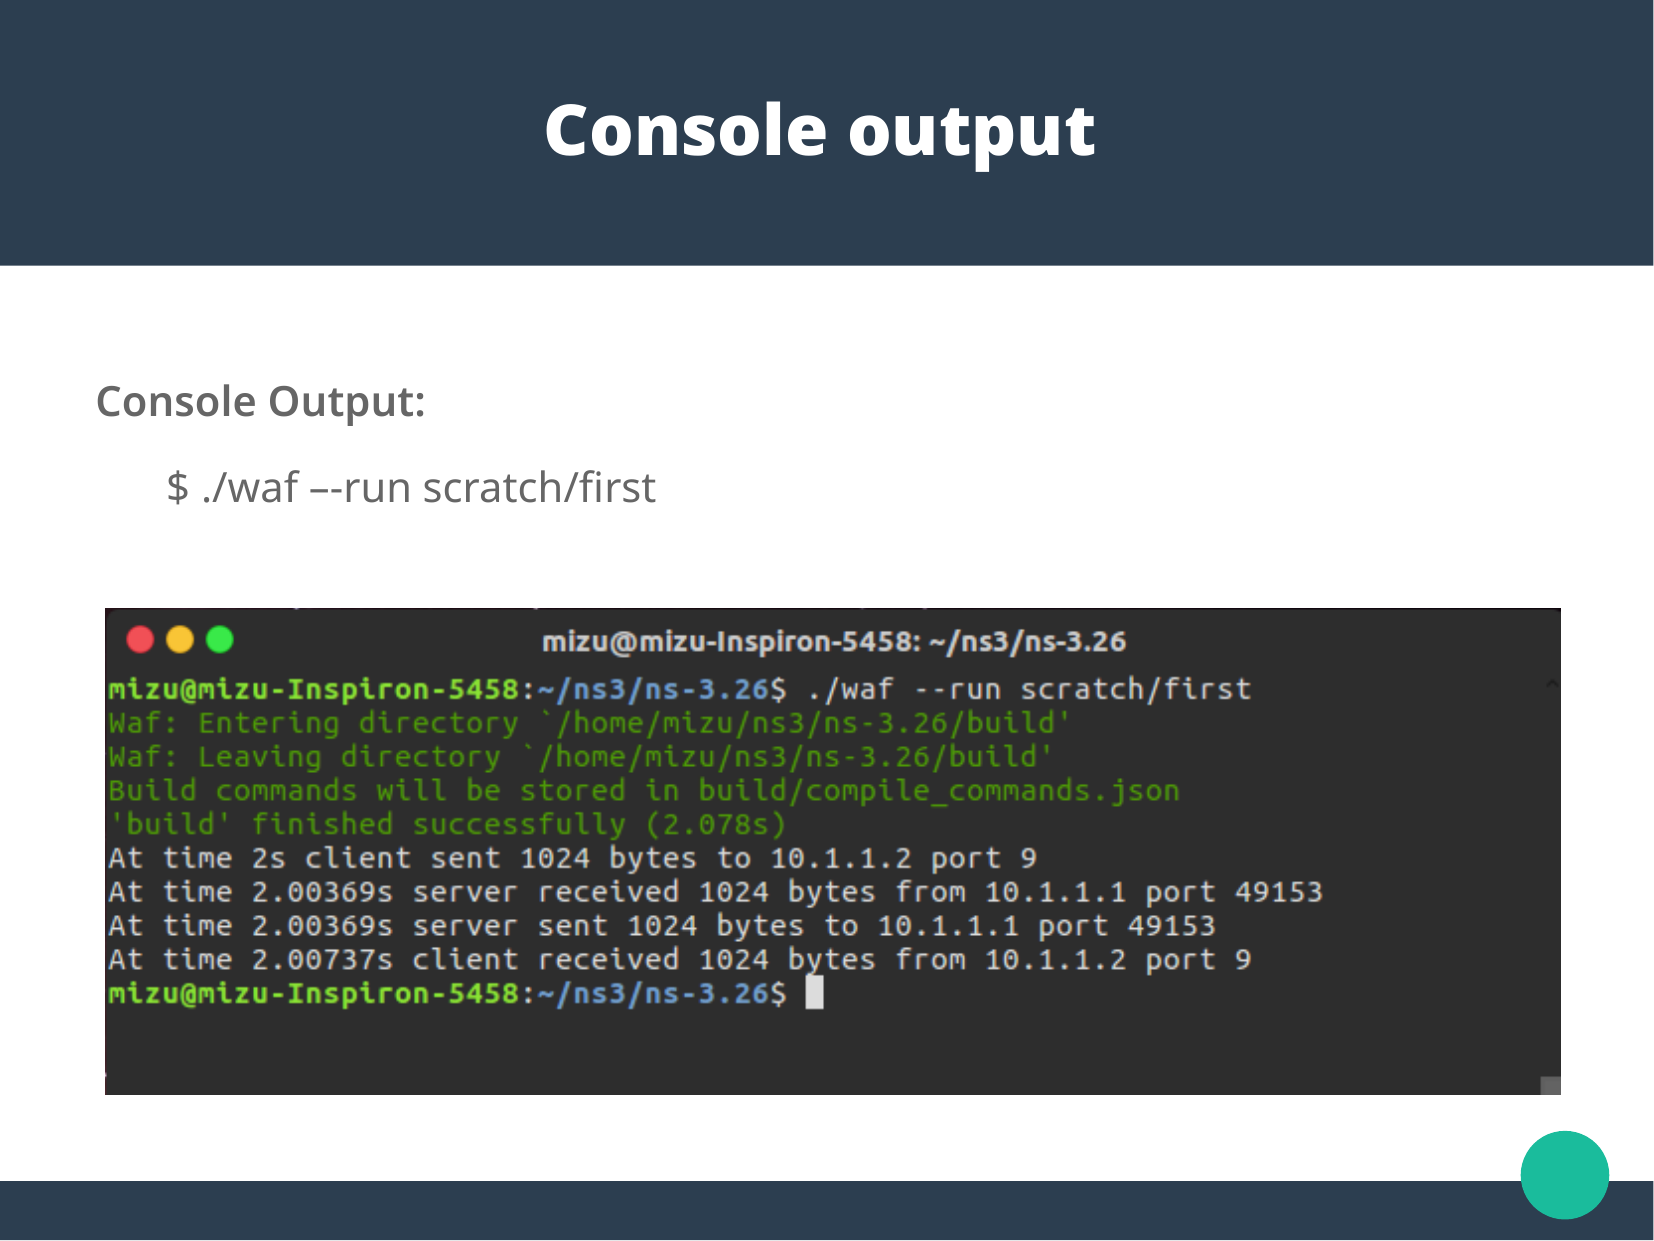

# Console output
Console Output:
$ ./waf –-run scratch/first